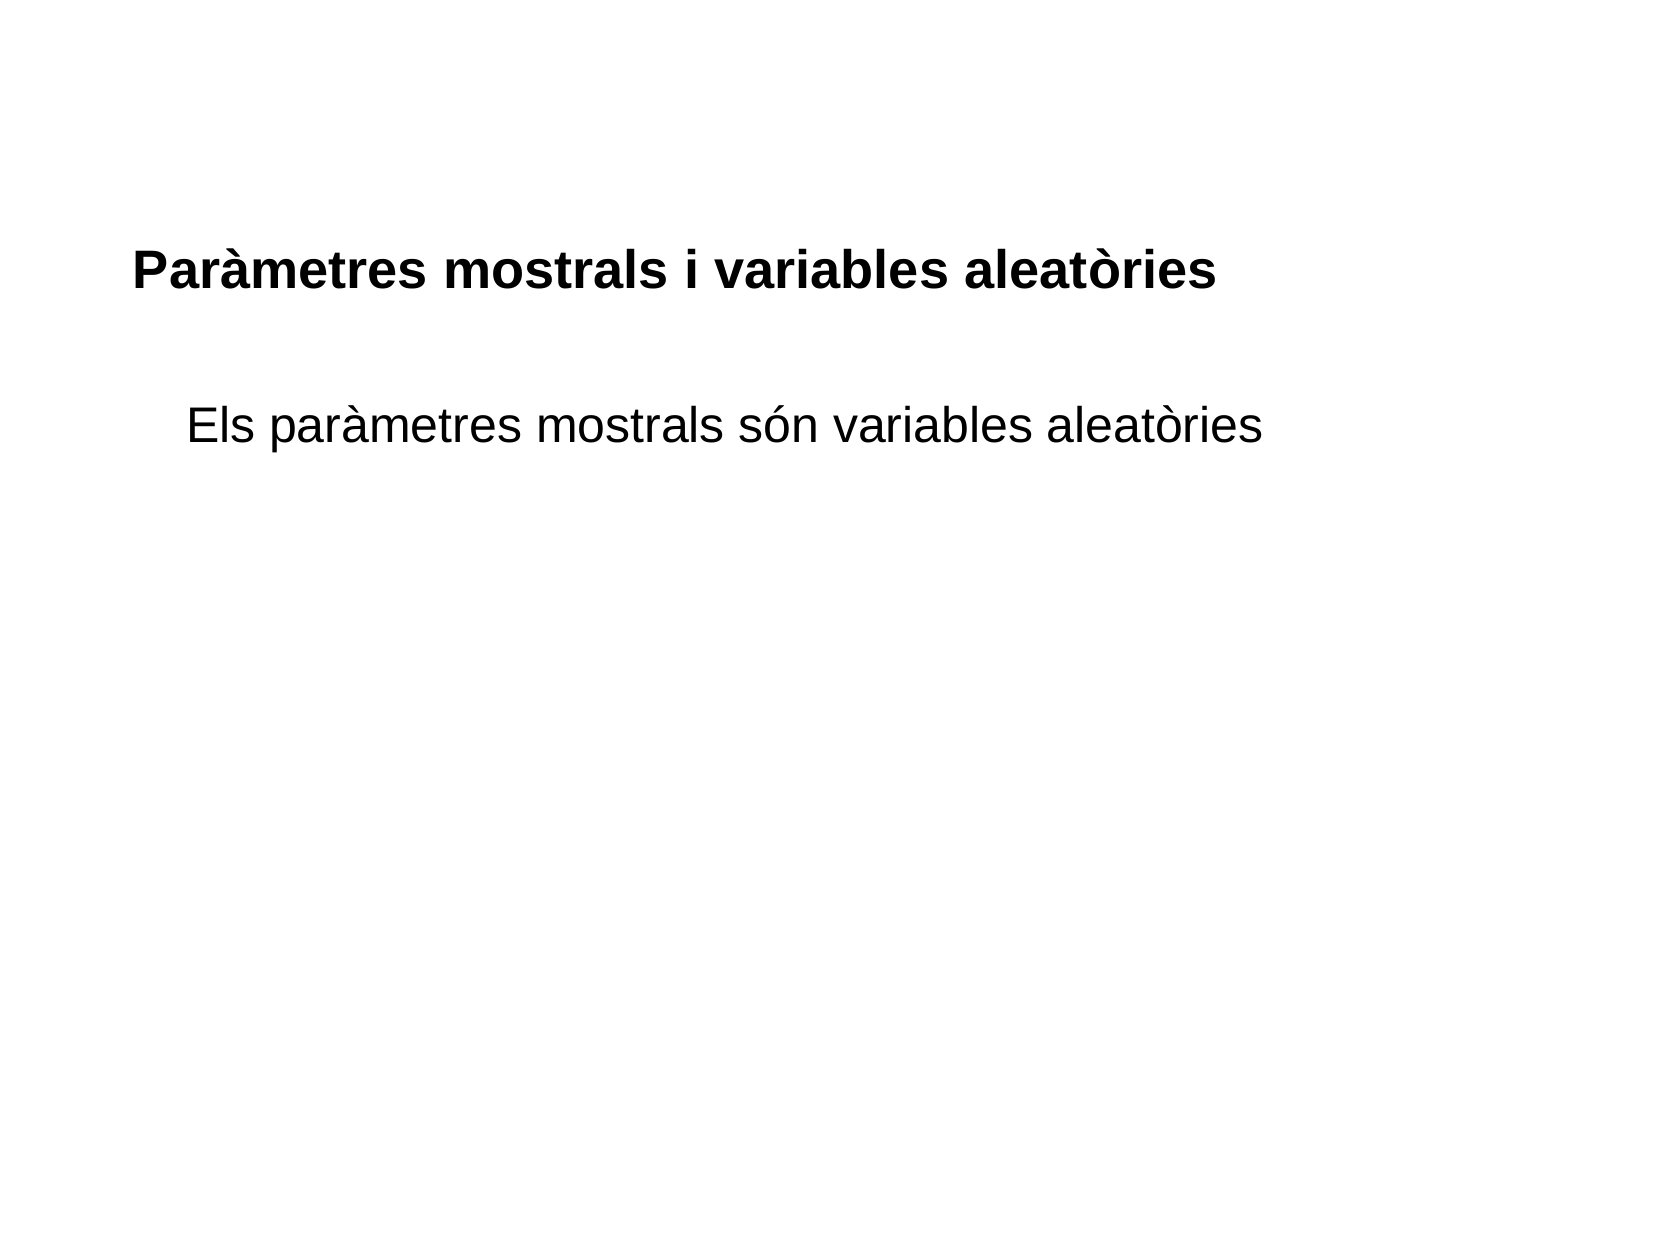

Paràmetres mostrals i variables aleatòries
Els paràmetres mostrals són variables aleatòries